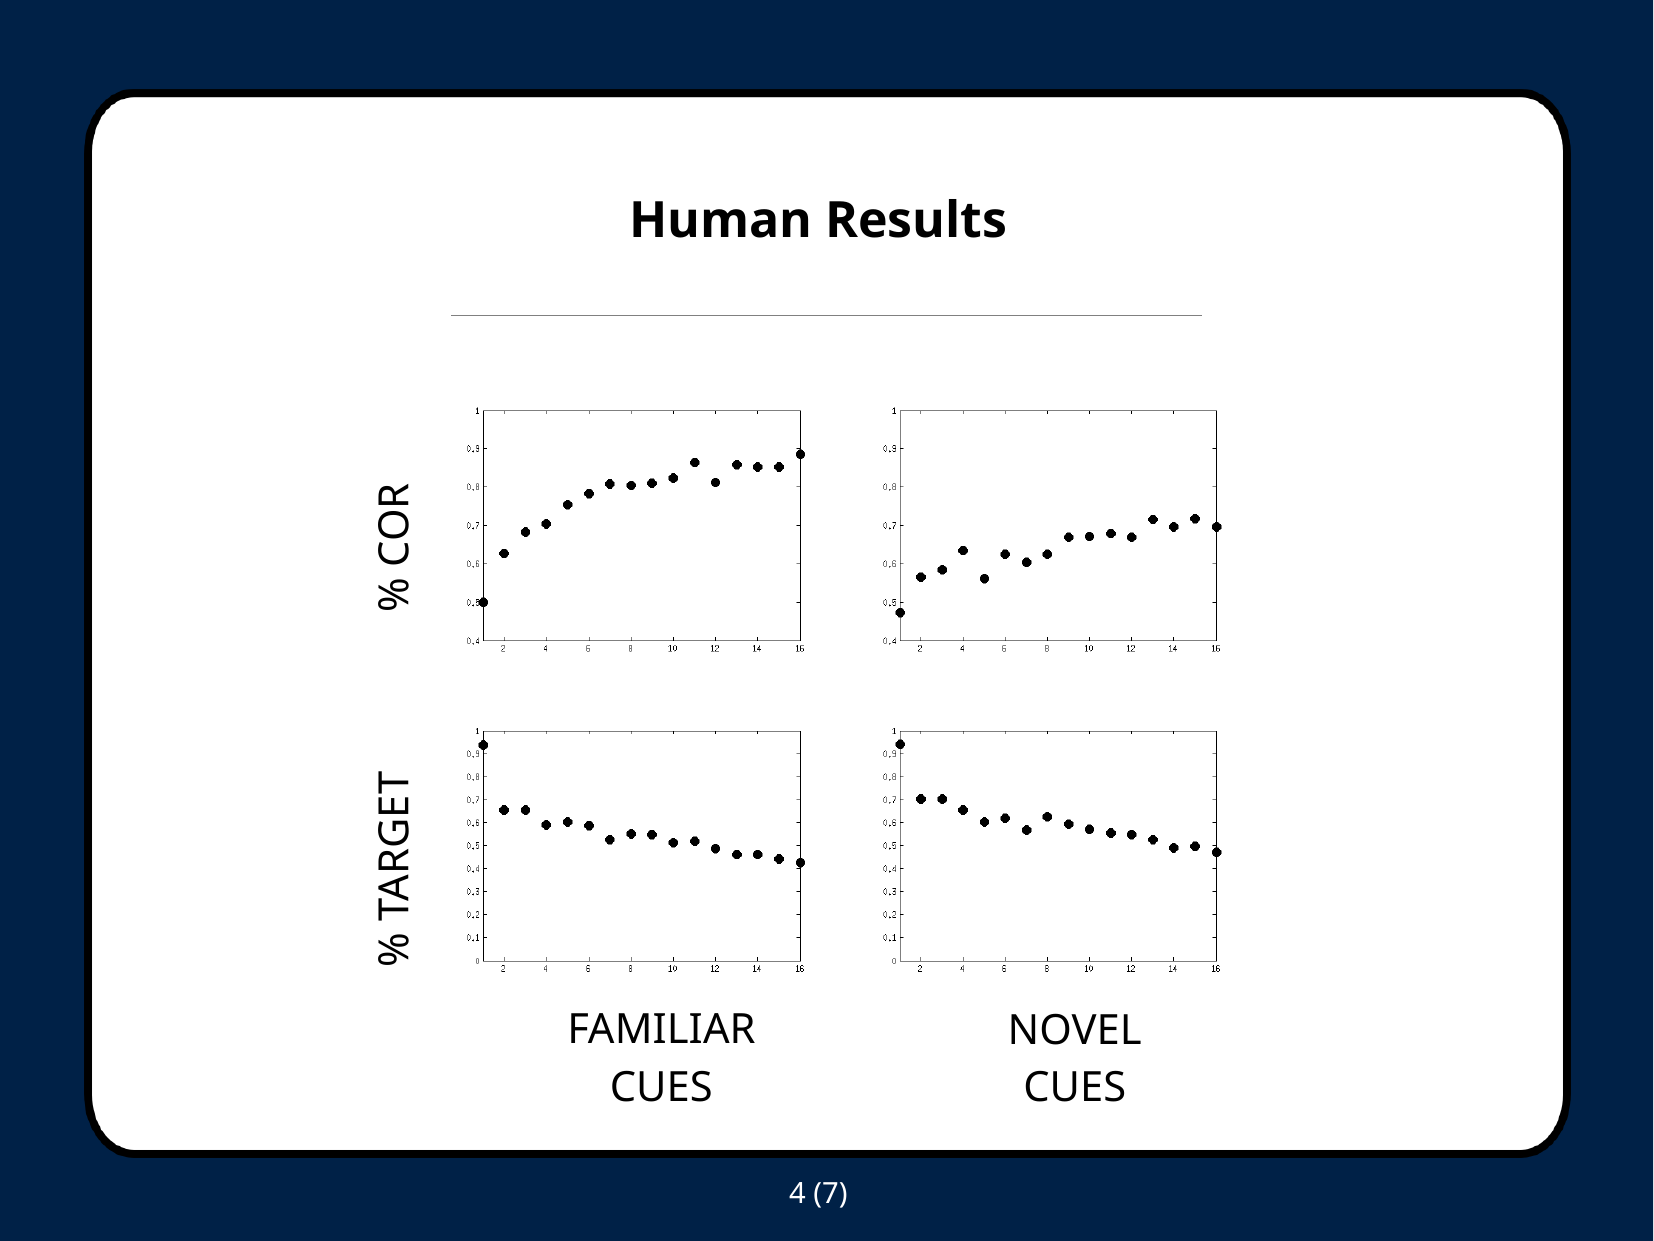

# Human Results
% COR
% TARGET
FAMILIAR
CUES
NOVEL
CUES
4 (7)